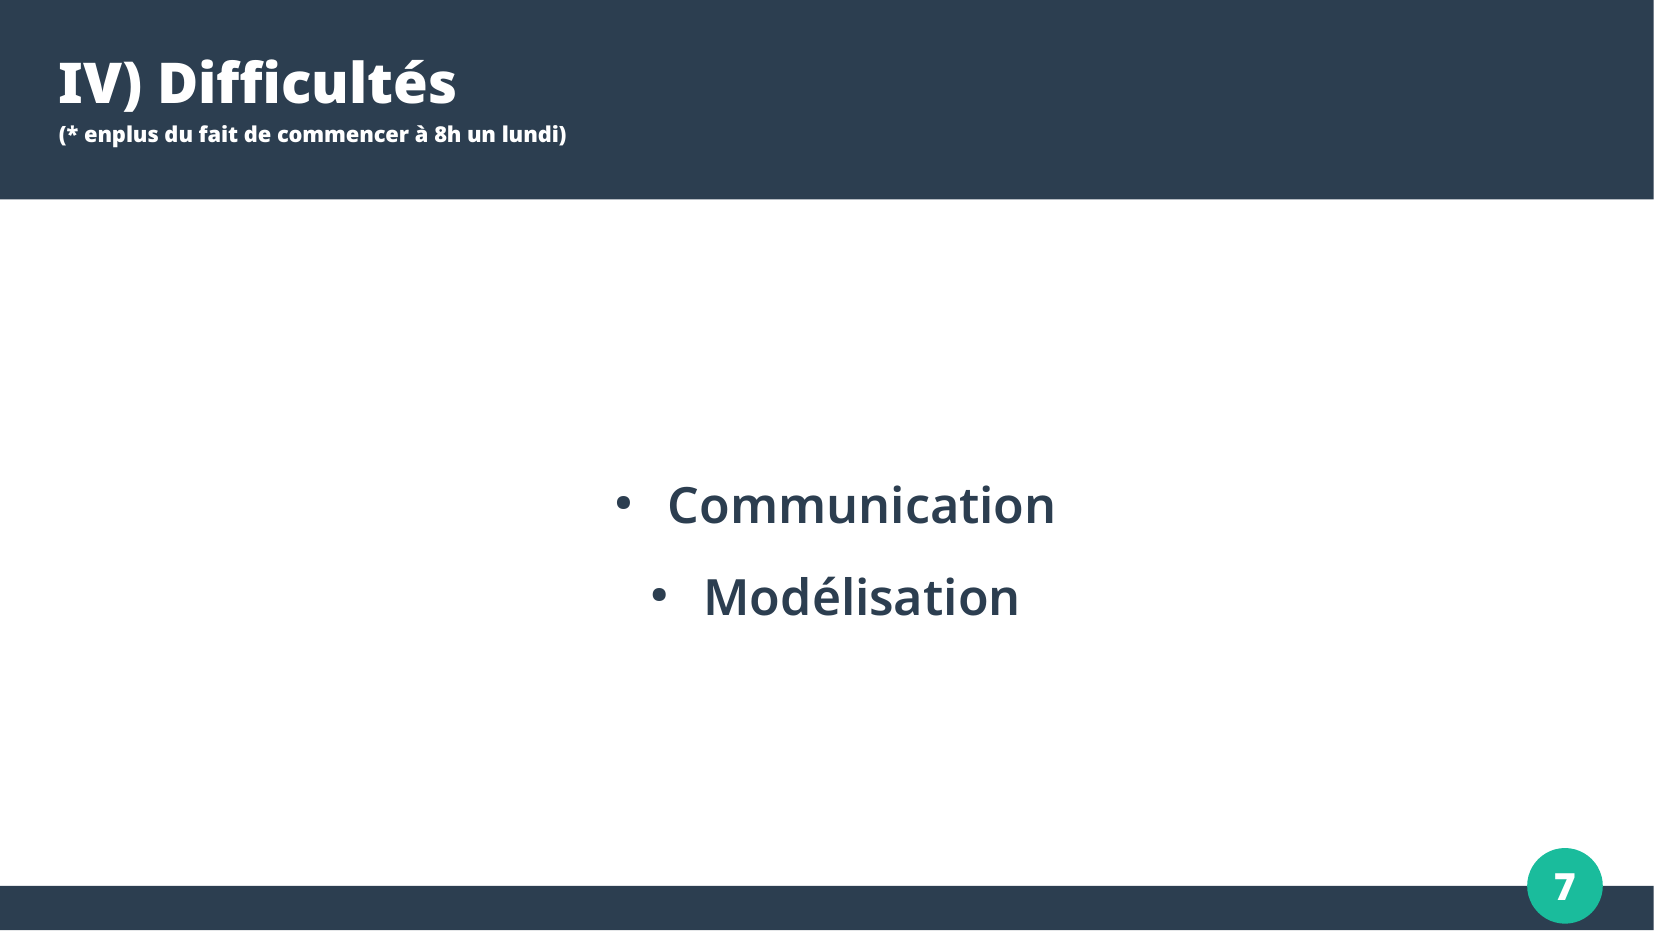

# IV) Difficultés (* enplus du fait de commencer à 8h un lundi)
Communication
Modélisation